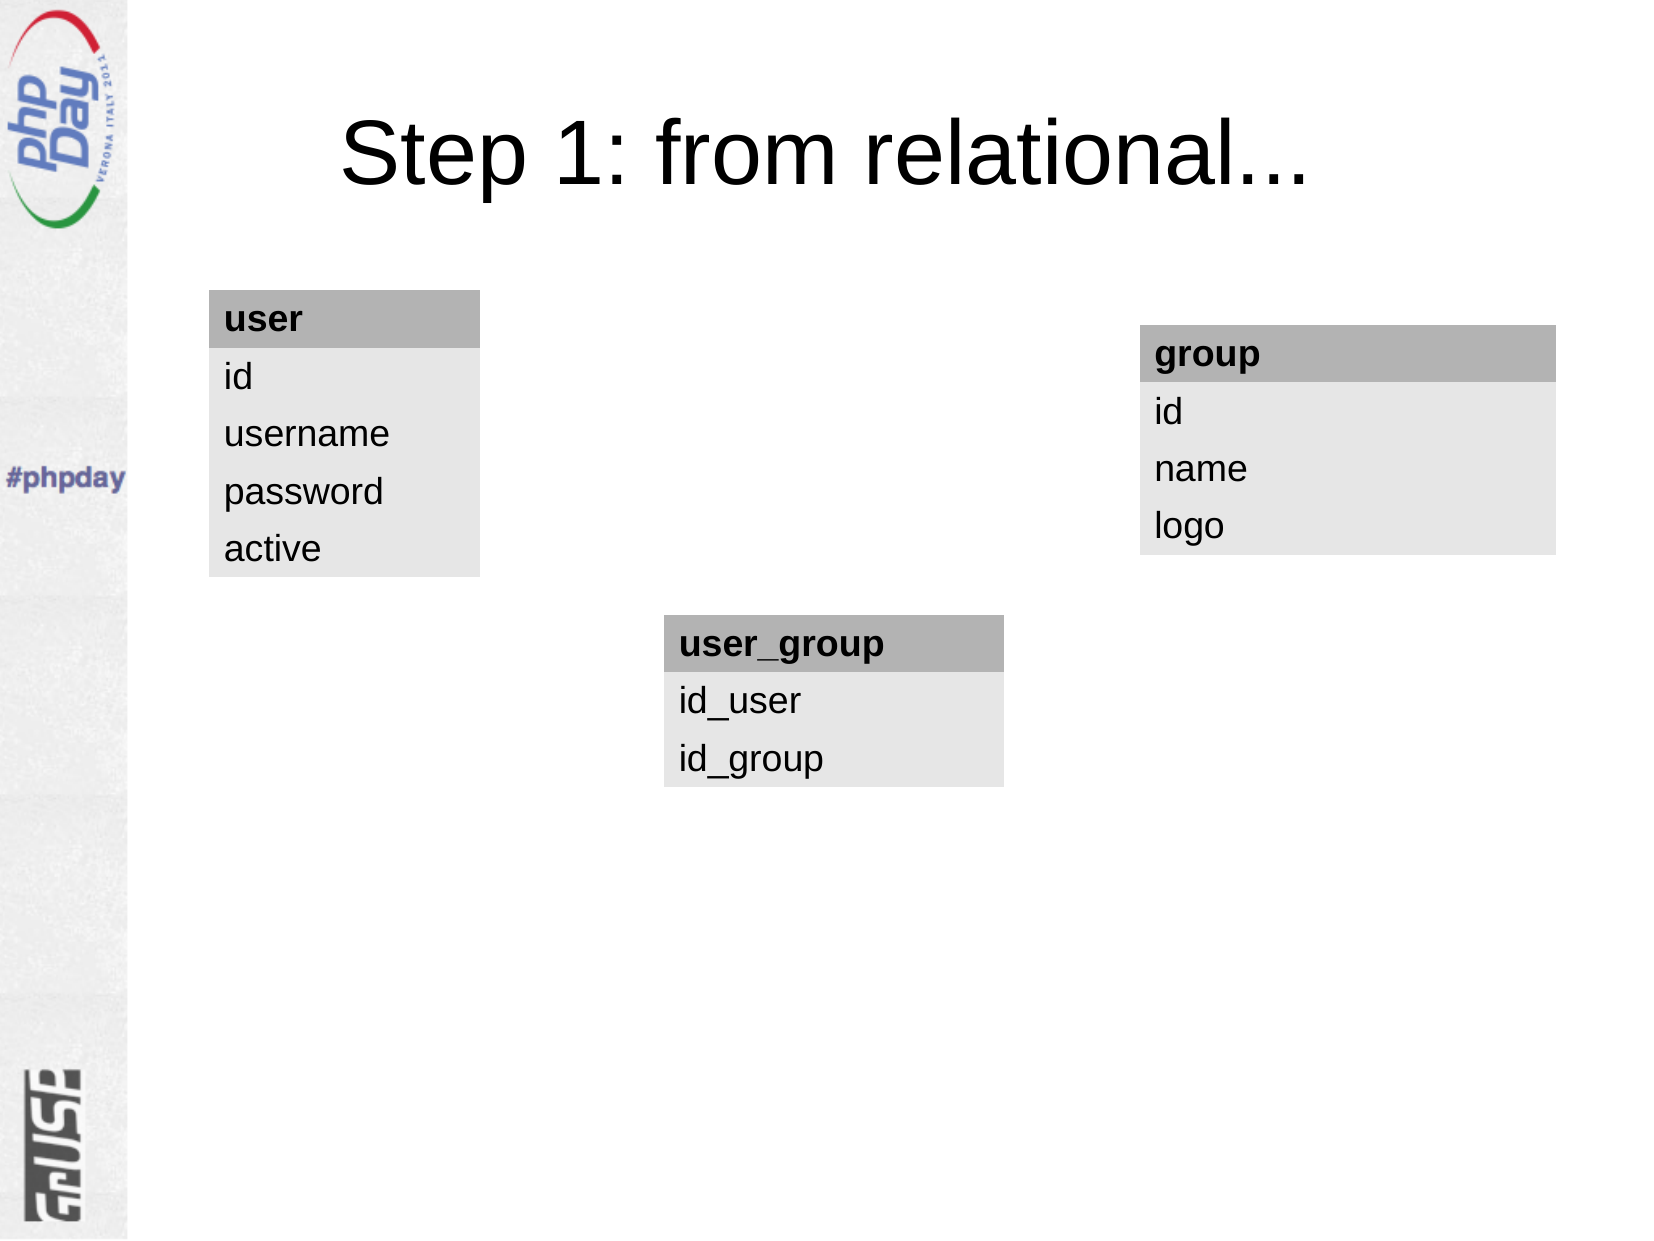

# Step 1: from relational...
| user |
| --- |
| id |
| username |
| password |
| active |
| group |
| --- |
| id |
| name |
| logo |
| user\_group |
| --- |
| id\_user |
| id\_group |